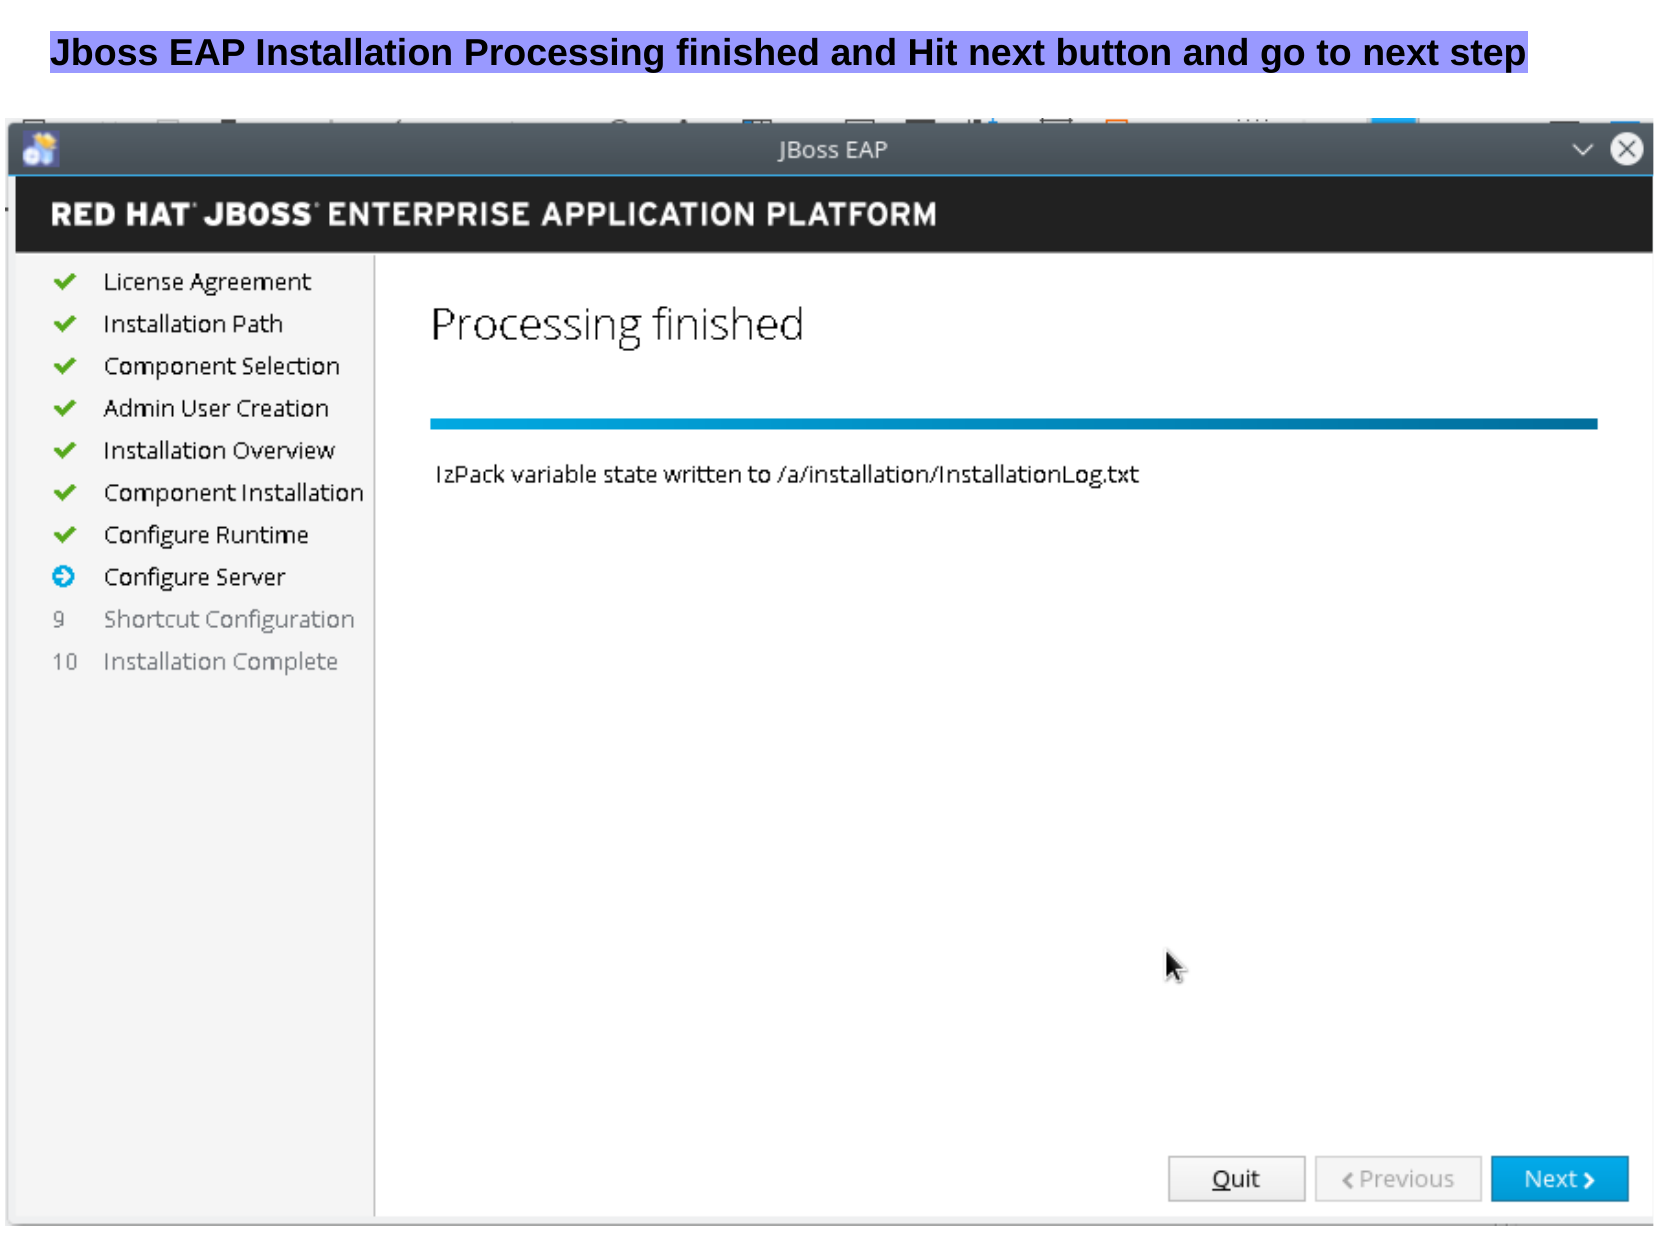

Jboss EAP Installation Processing finished and Hit next button and go to next step